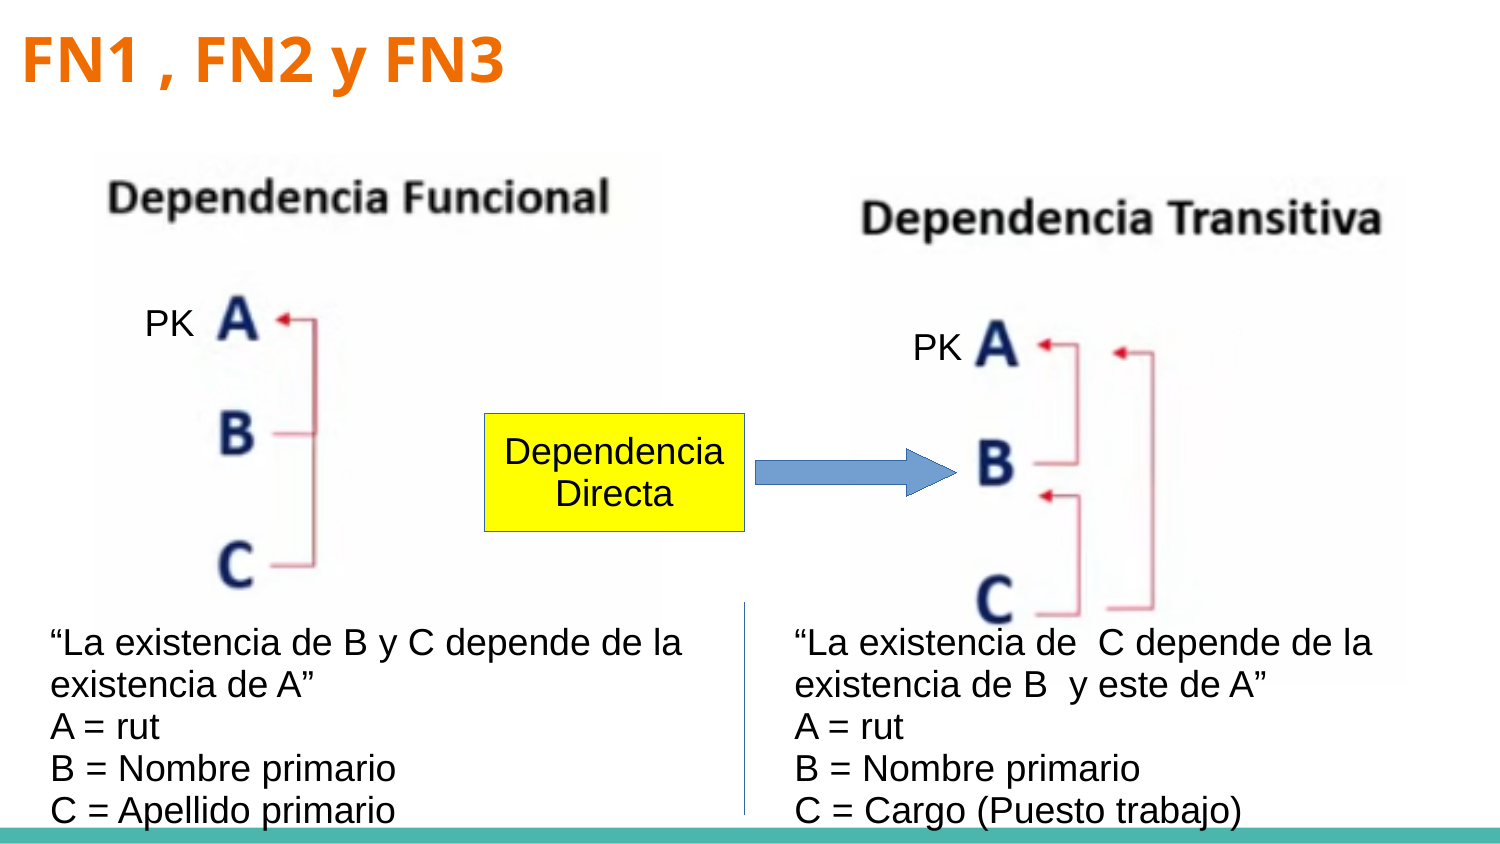

# FN1 , FN2 y FN3
PK
PK
Dependencia
Directa
“La existencia de B y C depende de la existencia de A”
A = rut
B = Nombre primario
C = Apellido primario
“La existencia de C depende de la existencia de B y este de A”
A = rut
B = Nombre primario
C = Cargo (Puesto trabajo)